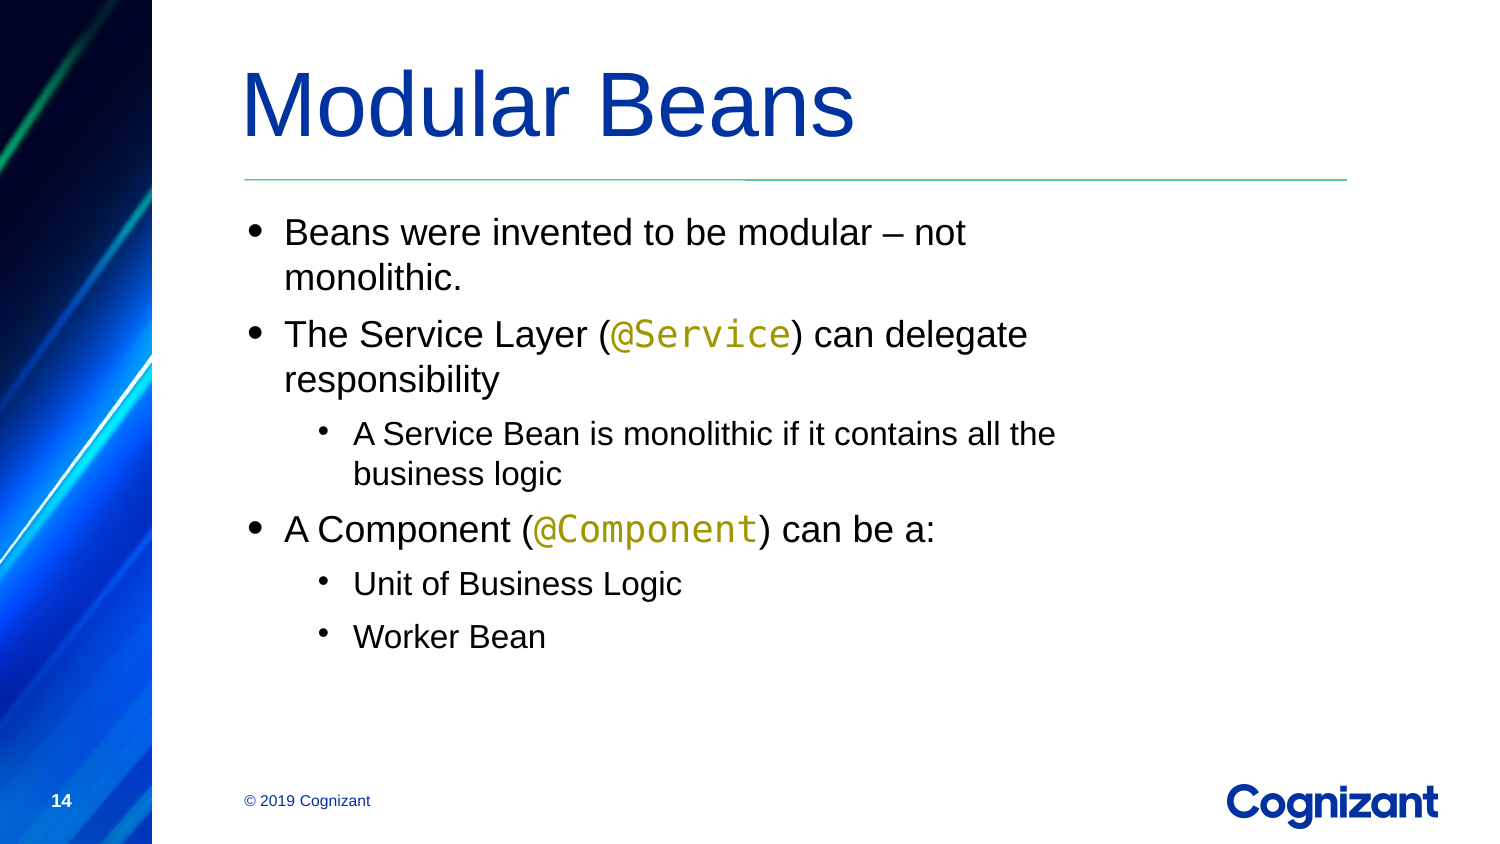

Modular Beans
Beans were invented to be modular – not monolithic.
The Service Layer (@Service) can delegate responsibility
A Service Bean is monolithic if it contains all the business logic
A Component (@Component) can be a:
Unit of Business Logic
Worker Bean
© 2019 Cognizant